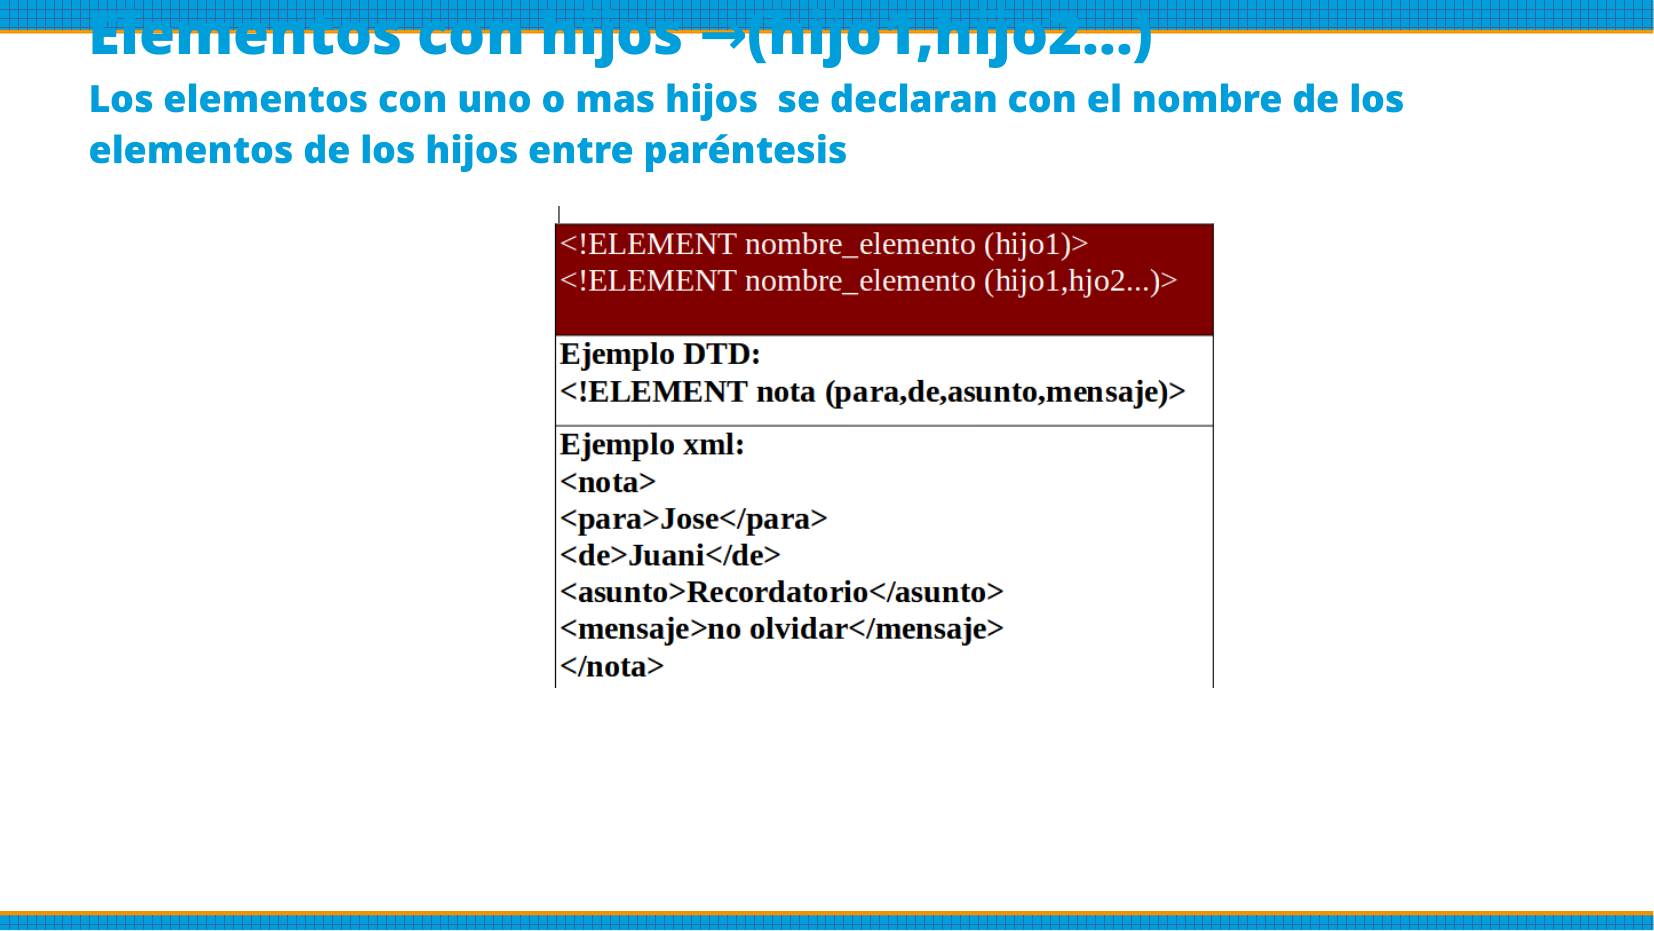

# Elementos con hijos →(hijo1,hijo2...)
Los elementos con uno o mas hijos se declaran con el nombre de los elementos de los hijos entre paréntesis